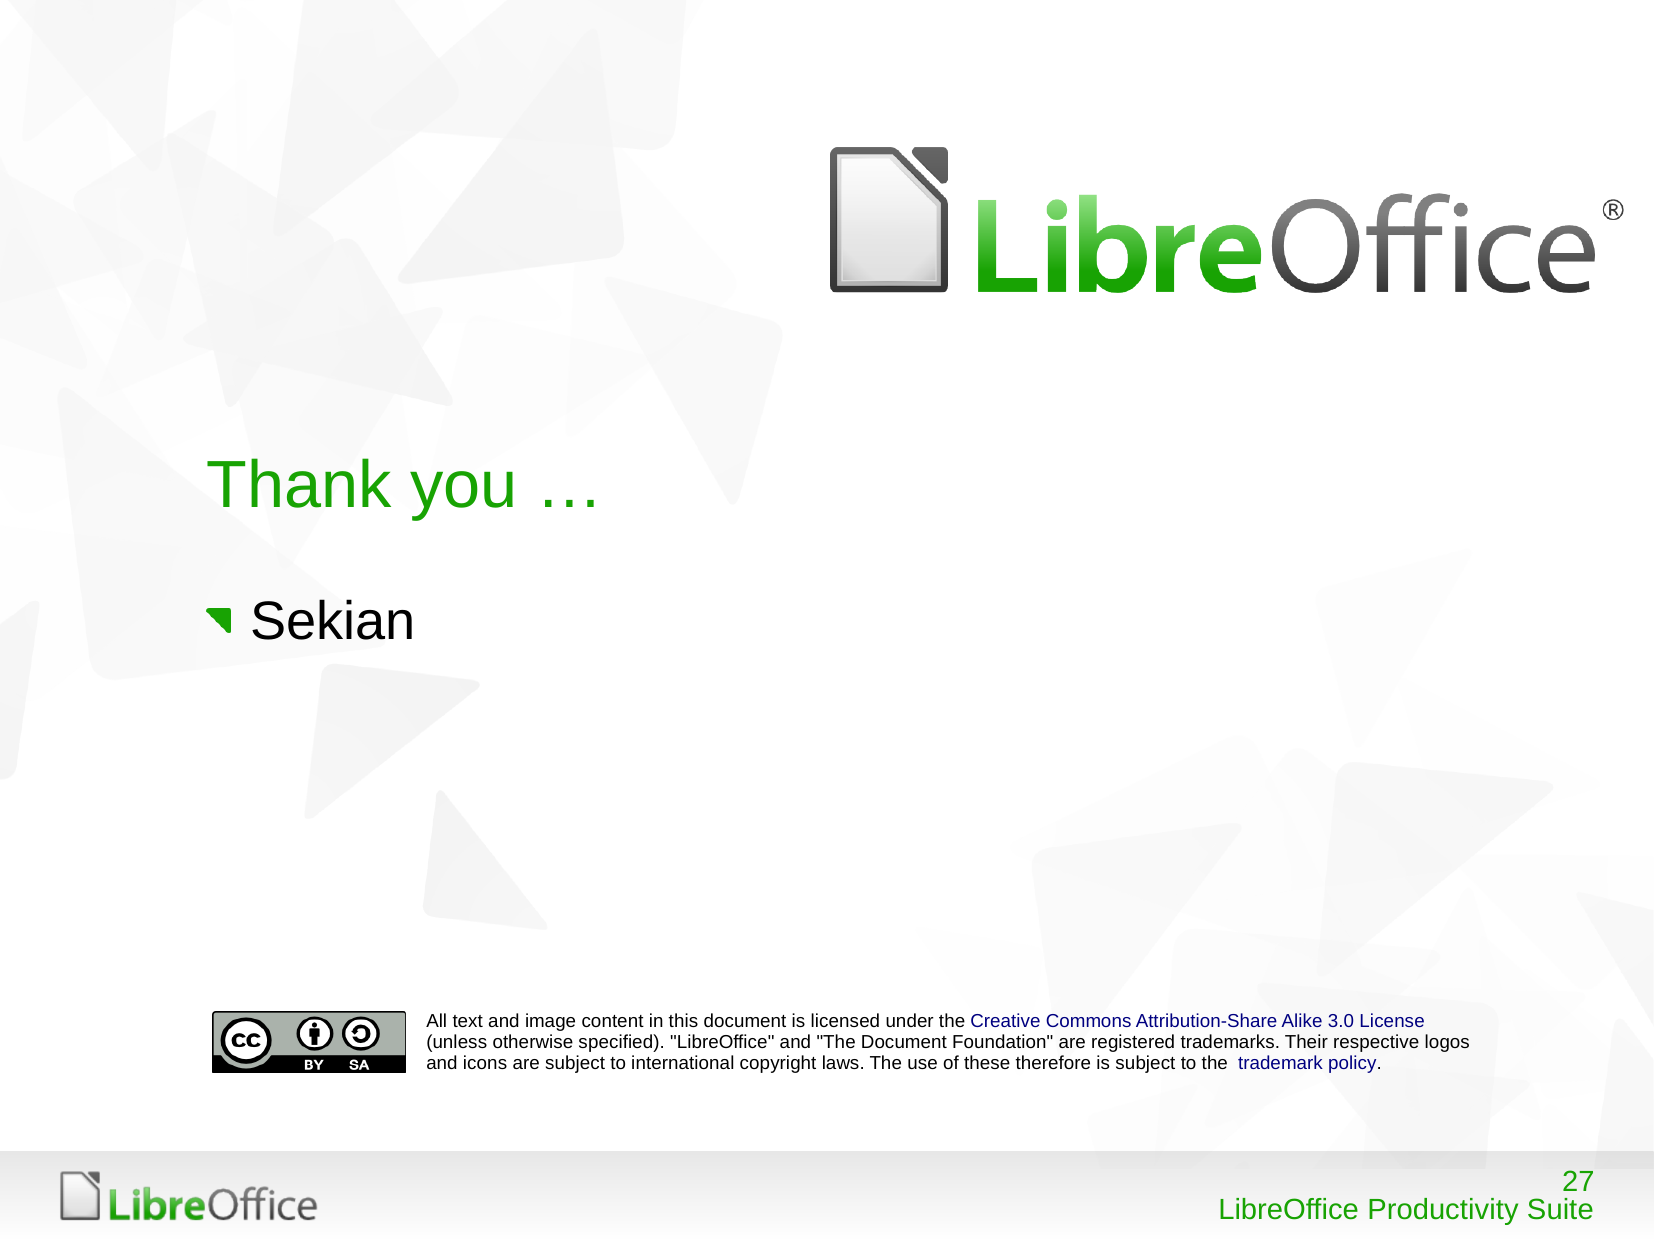

# Thank you …
Sekian
27
LibreOffice Productivity Suite